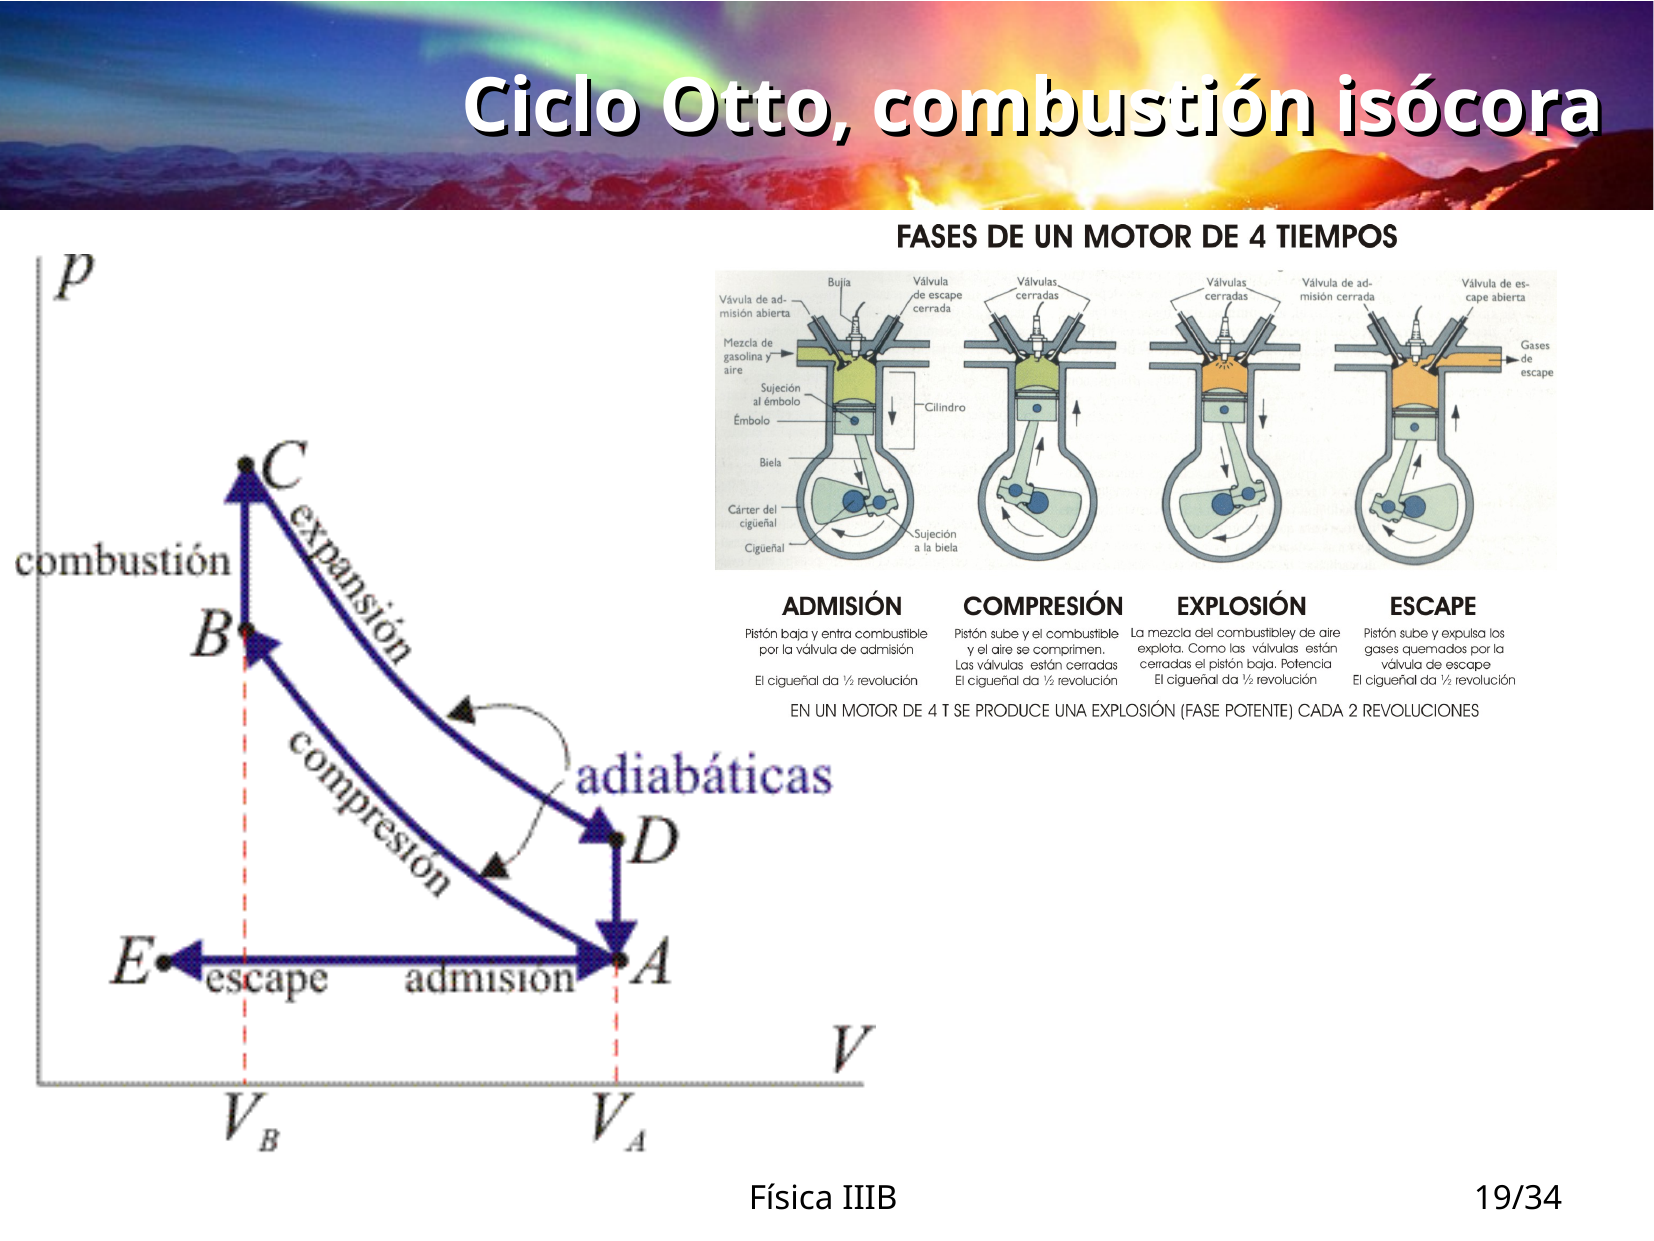

# Ciclo Otto, combustión isócora
Física IIIB
19